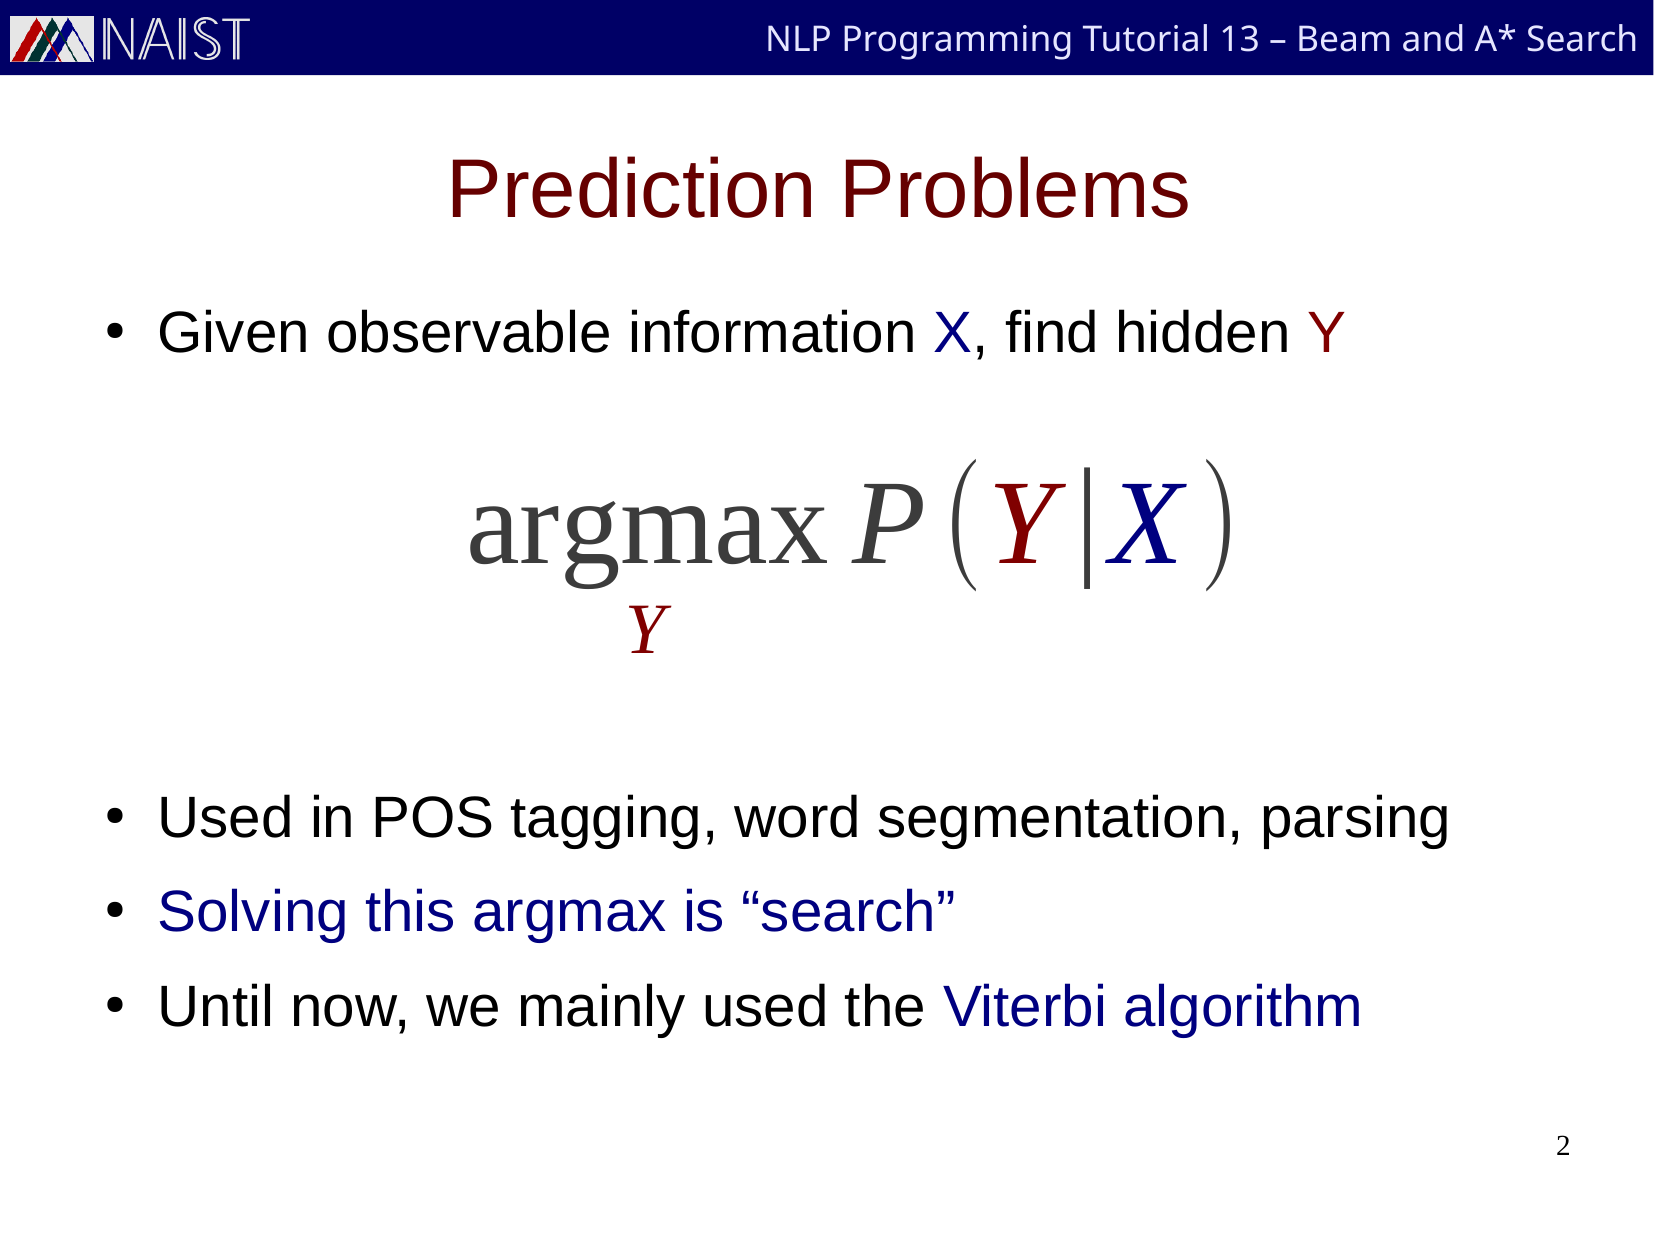

# Prediction Problems
Given observable information X, find hidden Y
Used in POS tagging, word segmentation, parsing
Solving this argmax is “search”
Until now, we mainly used the Viterbi algorithm
2